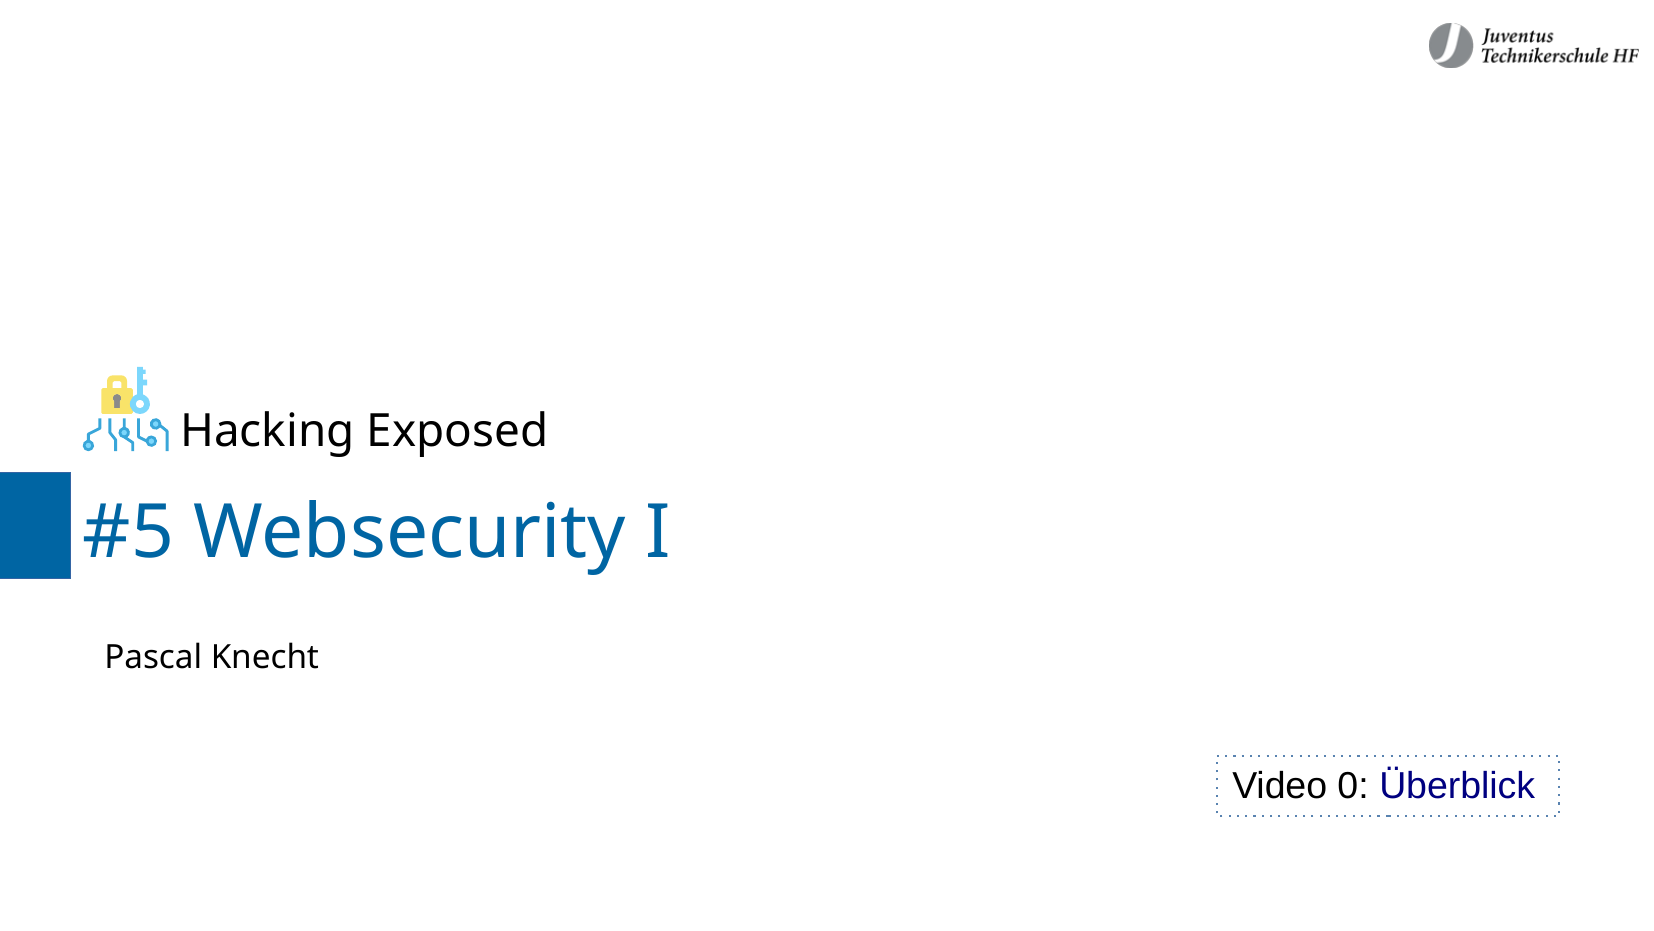

# #5 Websecurity I
Video 0: Überblick